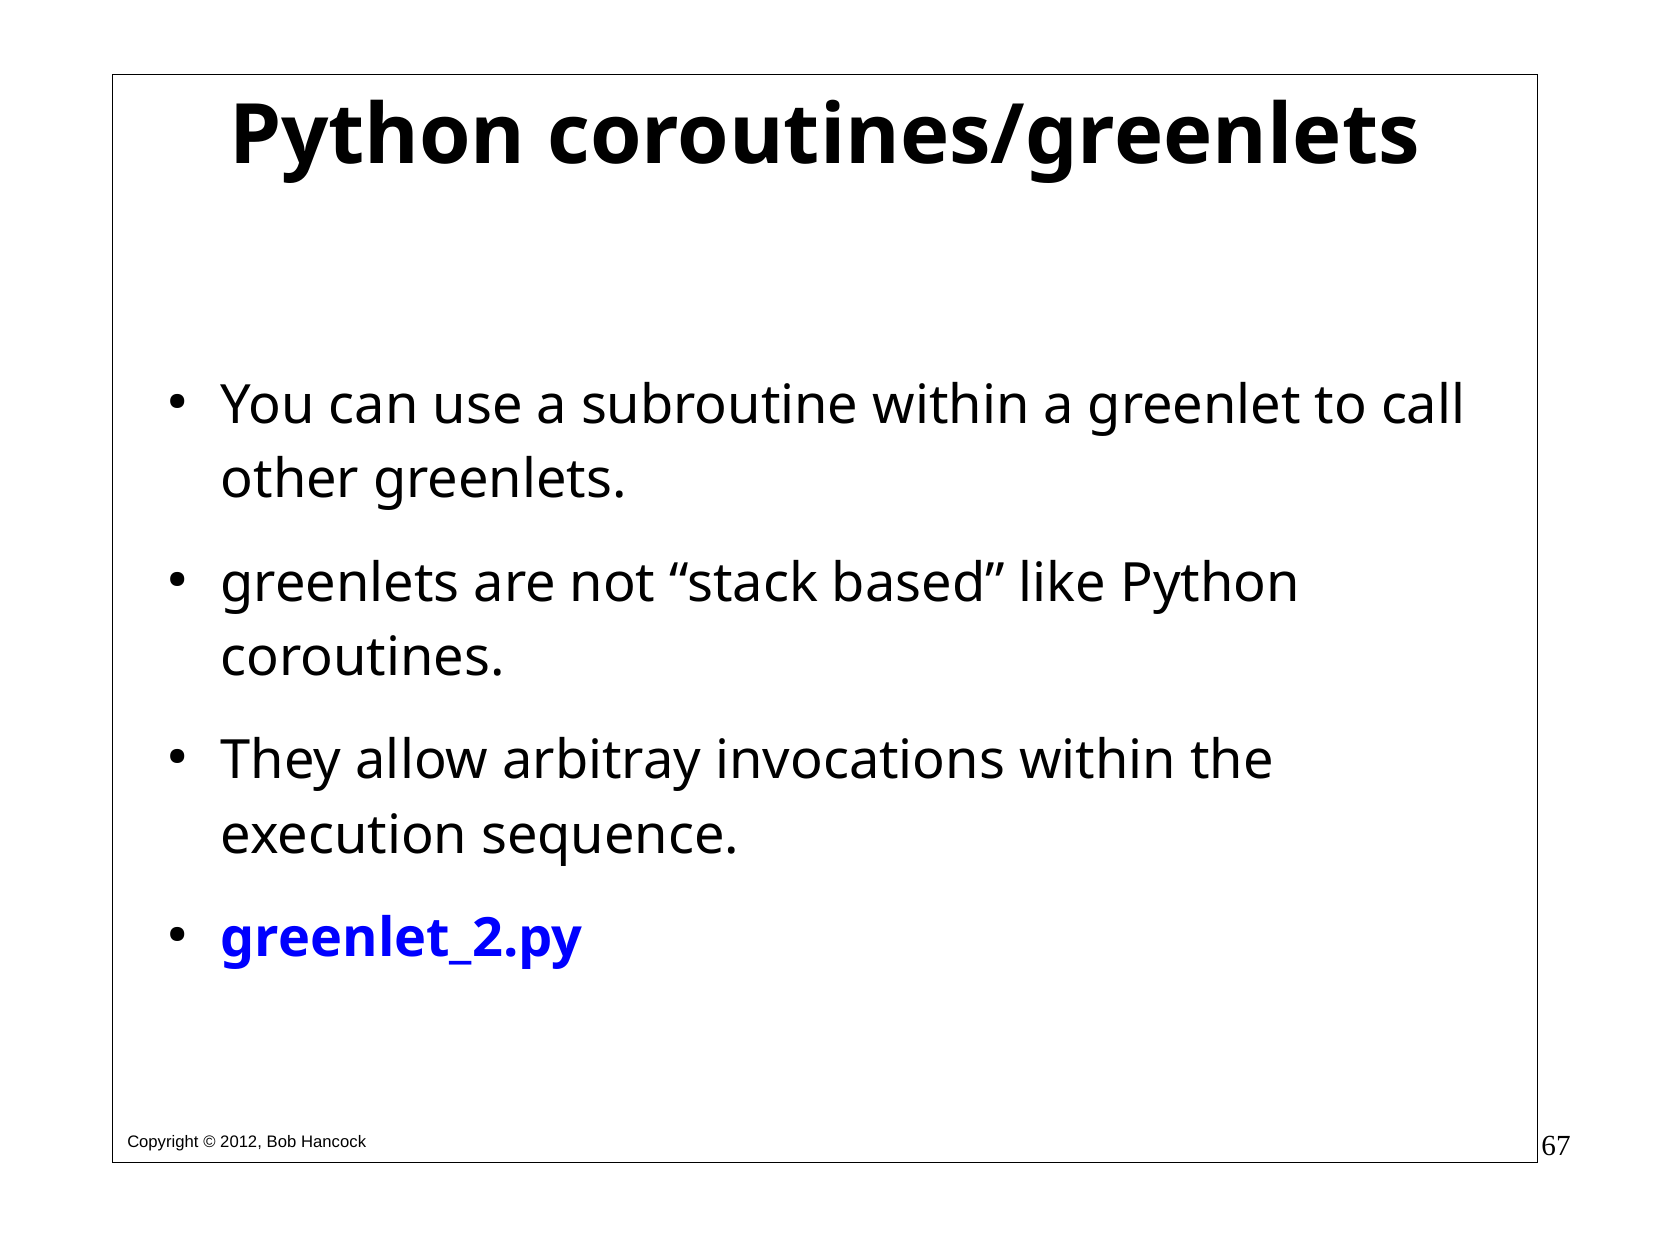

# Python coroutines/greenlets
You can use a subroutine within a greenlet to call other greenlets.
greenlets are not “stack based” like Python coroutines.
They allow arbitray invocations within the execution sequence.
greenlet_2.py
Copyright © 2012, Bob Hancock
67